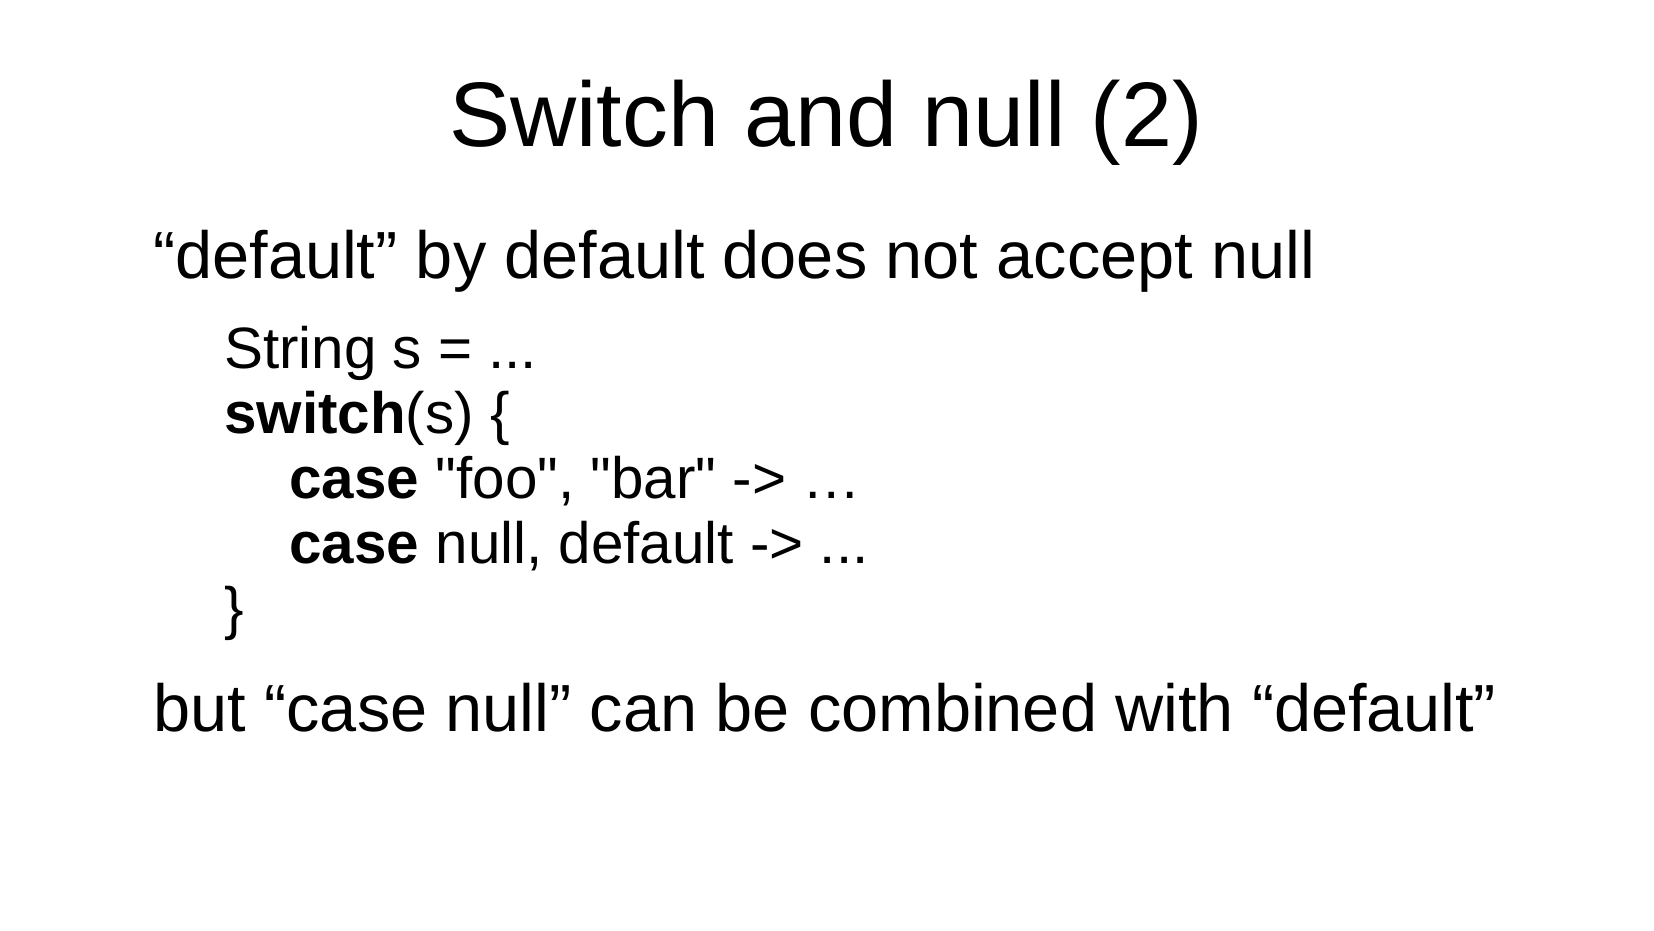

# Switch and null (2)
“default” by default does not accept null
String s = ...
switch(s) {
 case "foo", "bar" -> …
 case null, default -> ...
}
but “case null” can be combined with “default”